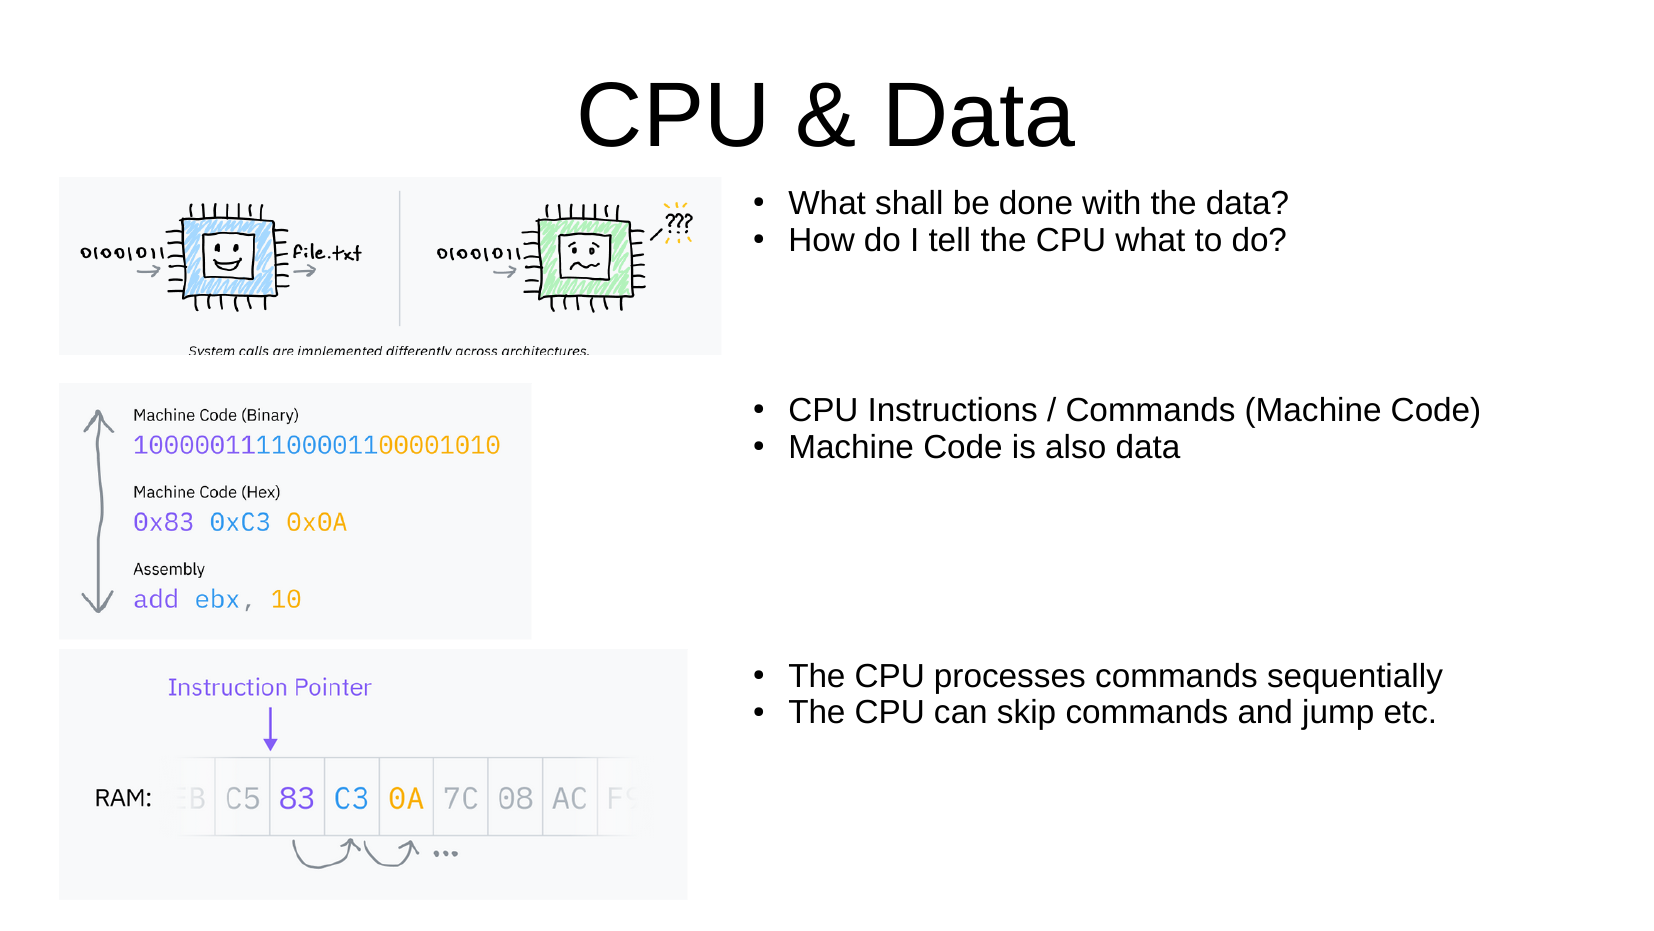

# CPU & Data
What shall be done with the data?
How do I tell the CPU what to do?
CPU Instructions / Commands (Machine Code)
Machine Code is also data
The CPU processes commands sequentially
The CPU can skip commands and jump etc.